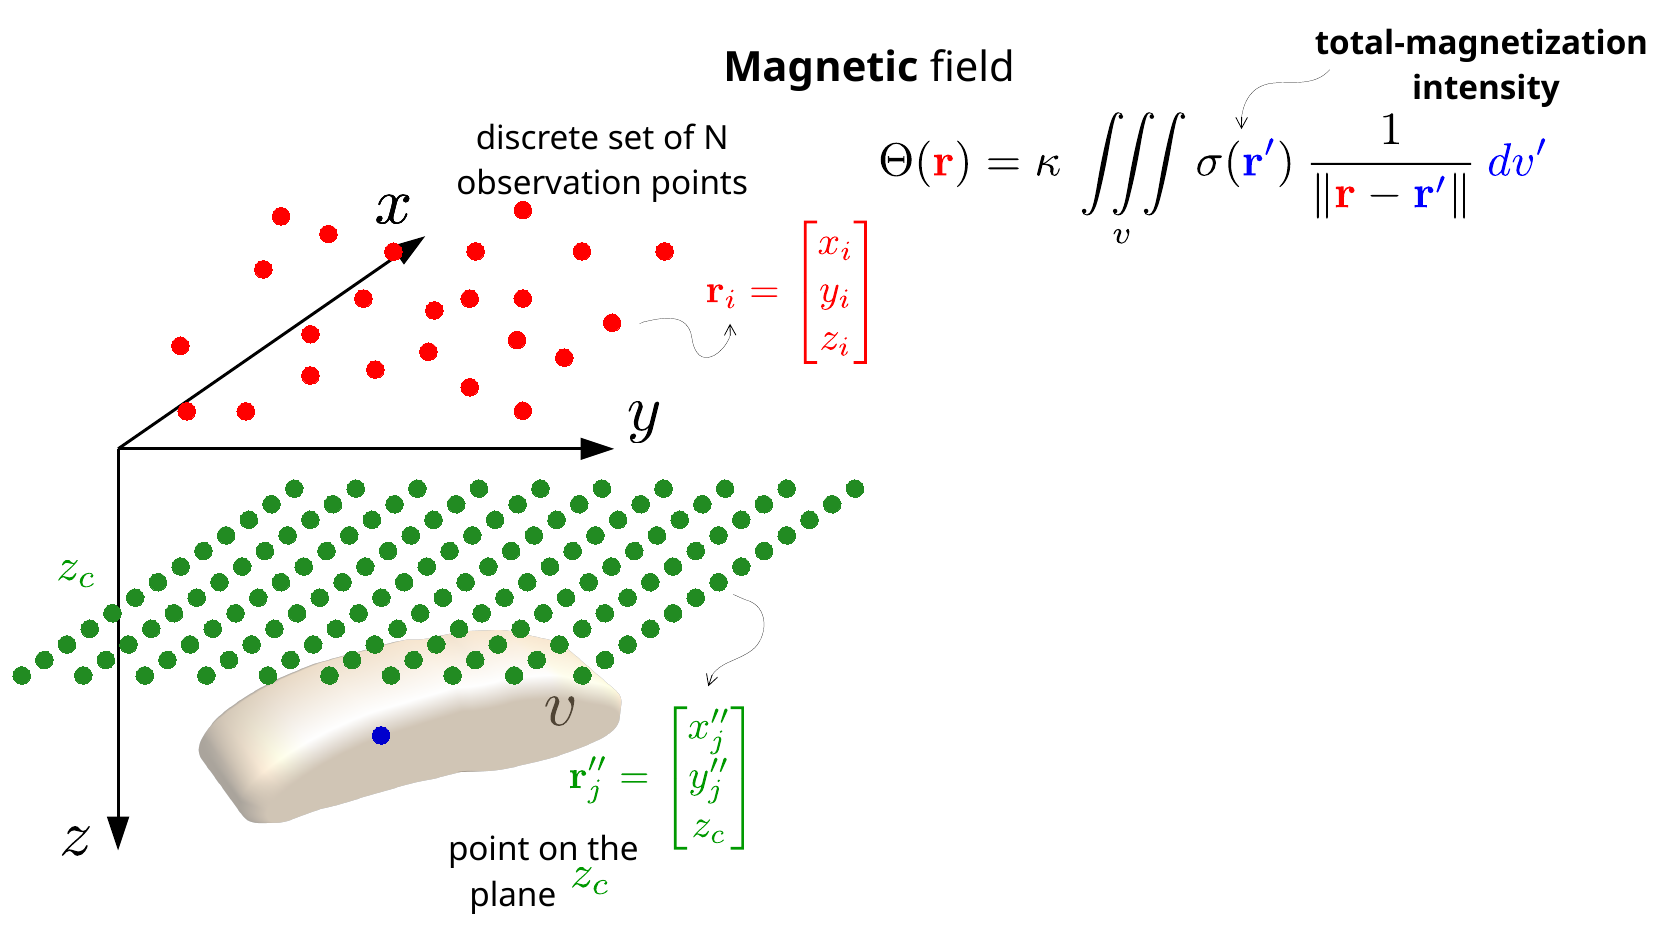

total-magnetization
intensity
Magnetic field
discrete set of N observation points
point on the
 plane